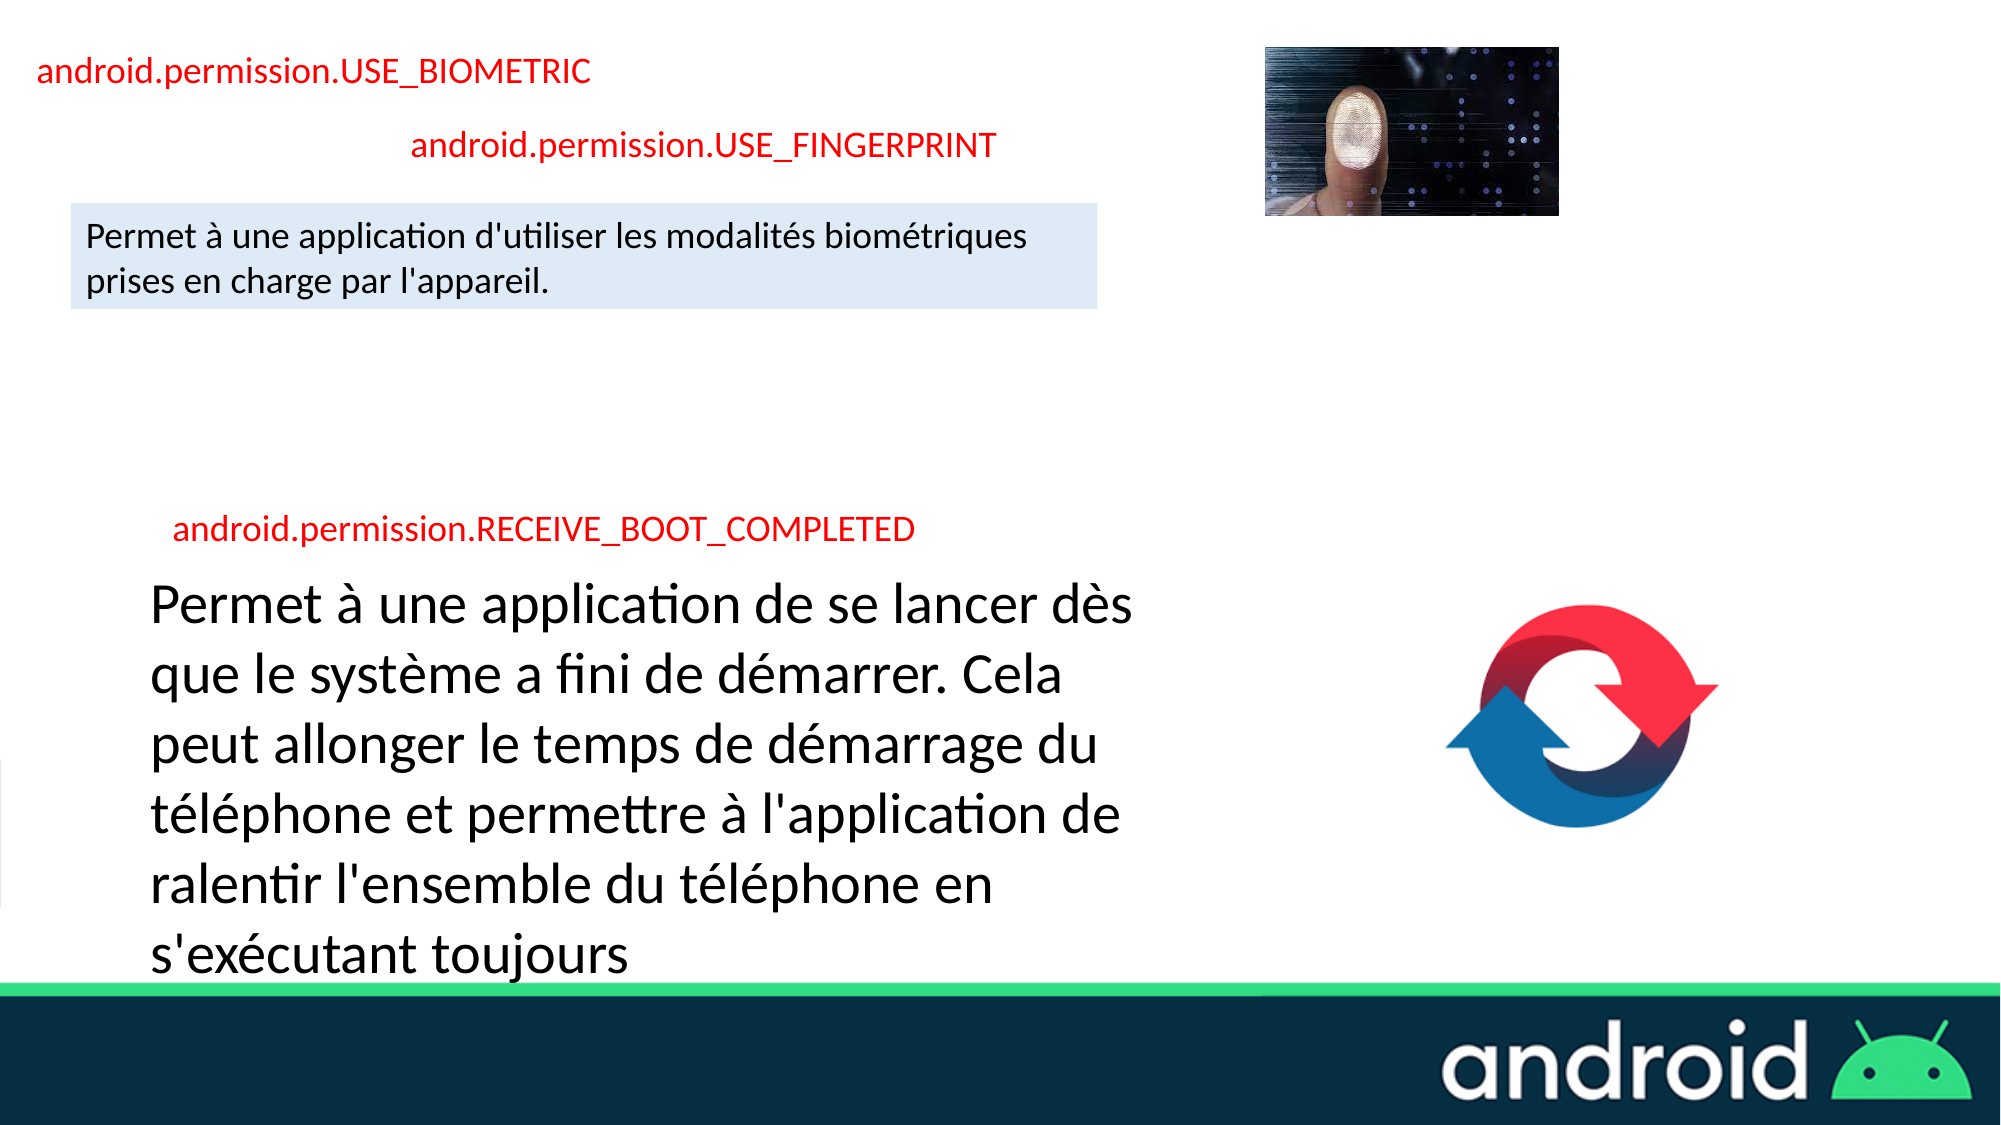

android.permission.USE_BIOMETRIC
android.permission.USE_FINGERPRINT
Permet à une application d'utiliser les modalités biométriques prises en charge par l'appareil.
android.permission.RECEIVE_BOOT_COMPLETED
Permet à une application de se lancer dès que le système a fini de démarrer. Cela peut allonger le temps de démarrage du téléphone et permettre à l'application de ralentir l'ensemble du téléphone en s'exécutant toujours